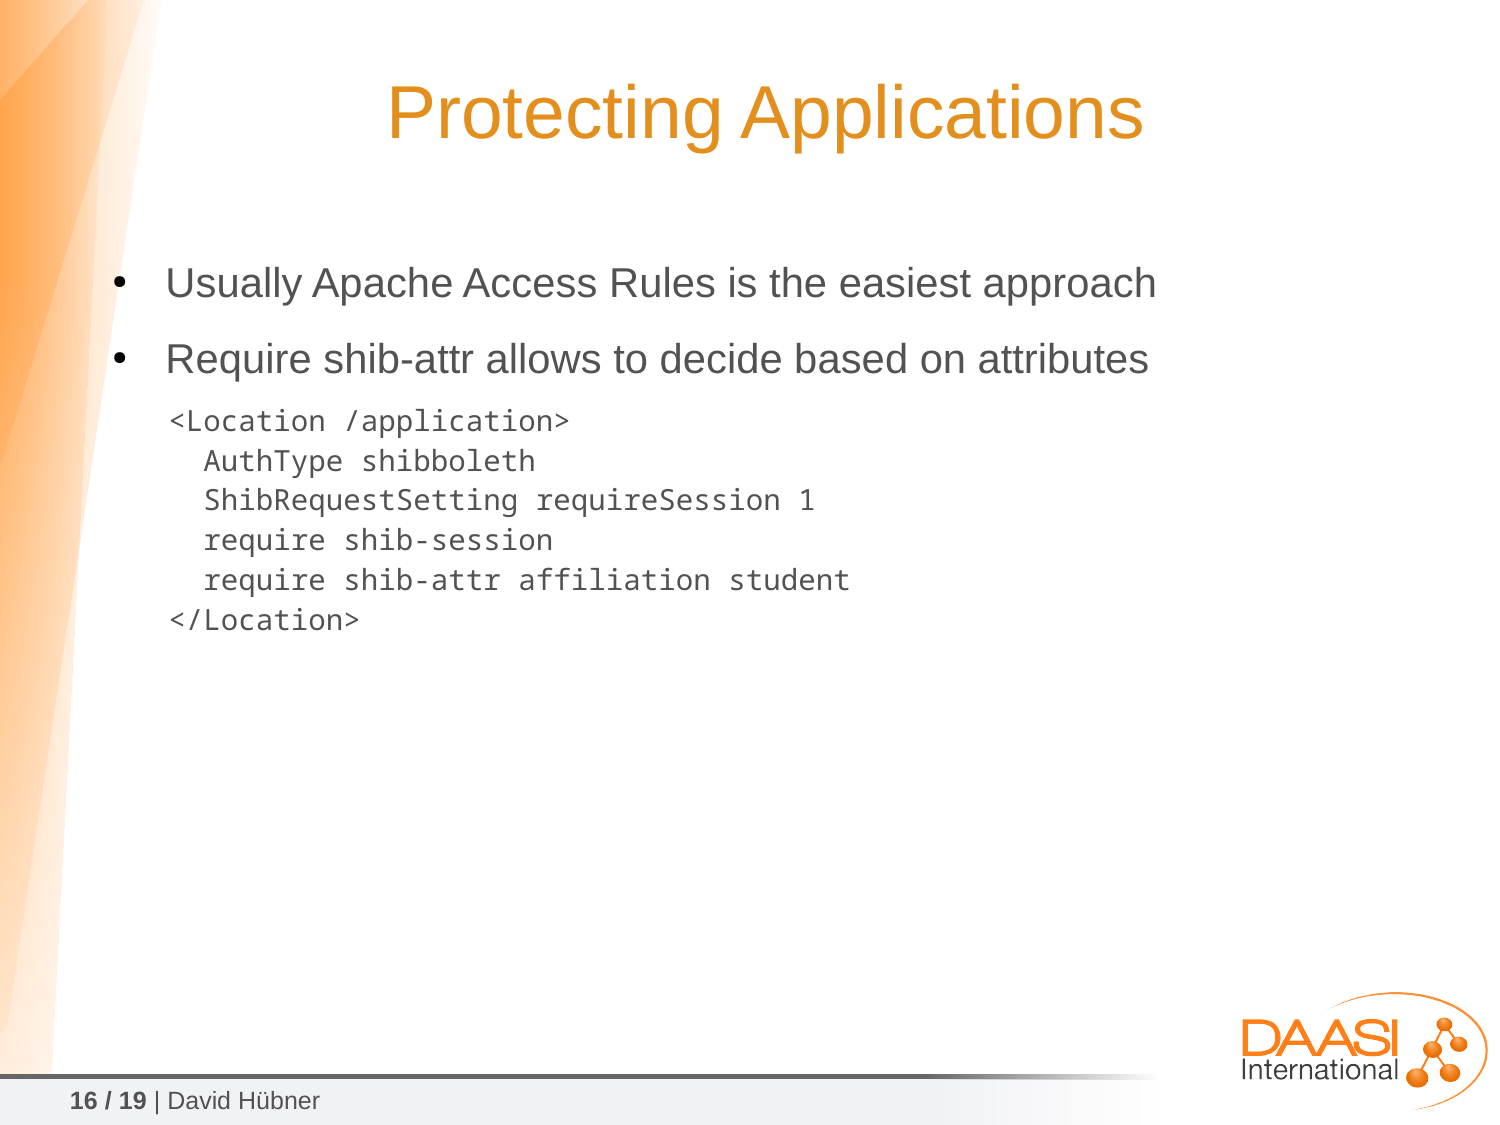

# Protecting Applications
Usually Apache Access Rules is the easiest approach
Require shib-attr allows to decide based on attributes
<Location /application>
 AuthType shibboleth
 ShibRequestSetting requireSession 1
 require shib-session
 require shib-attr affiliation student
</Location>